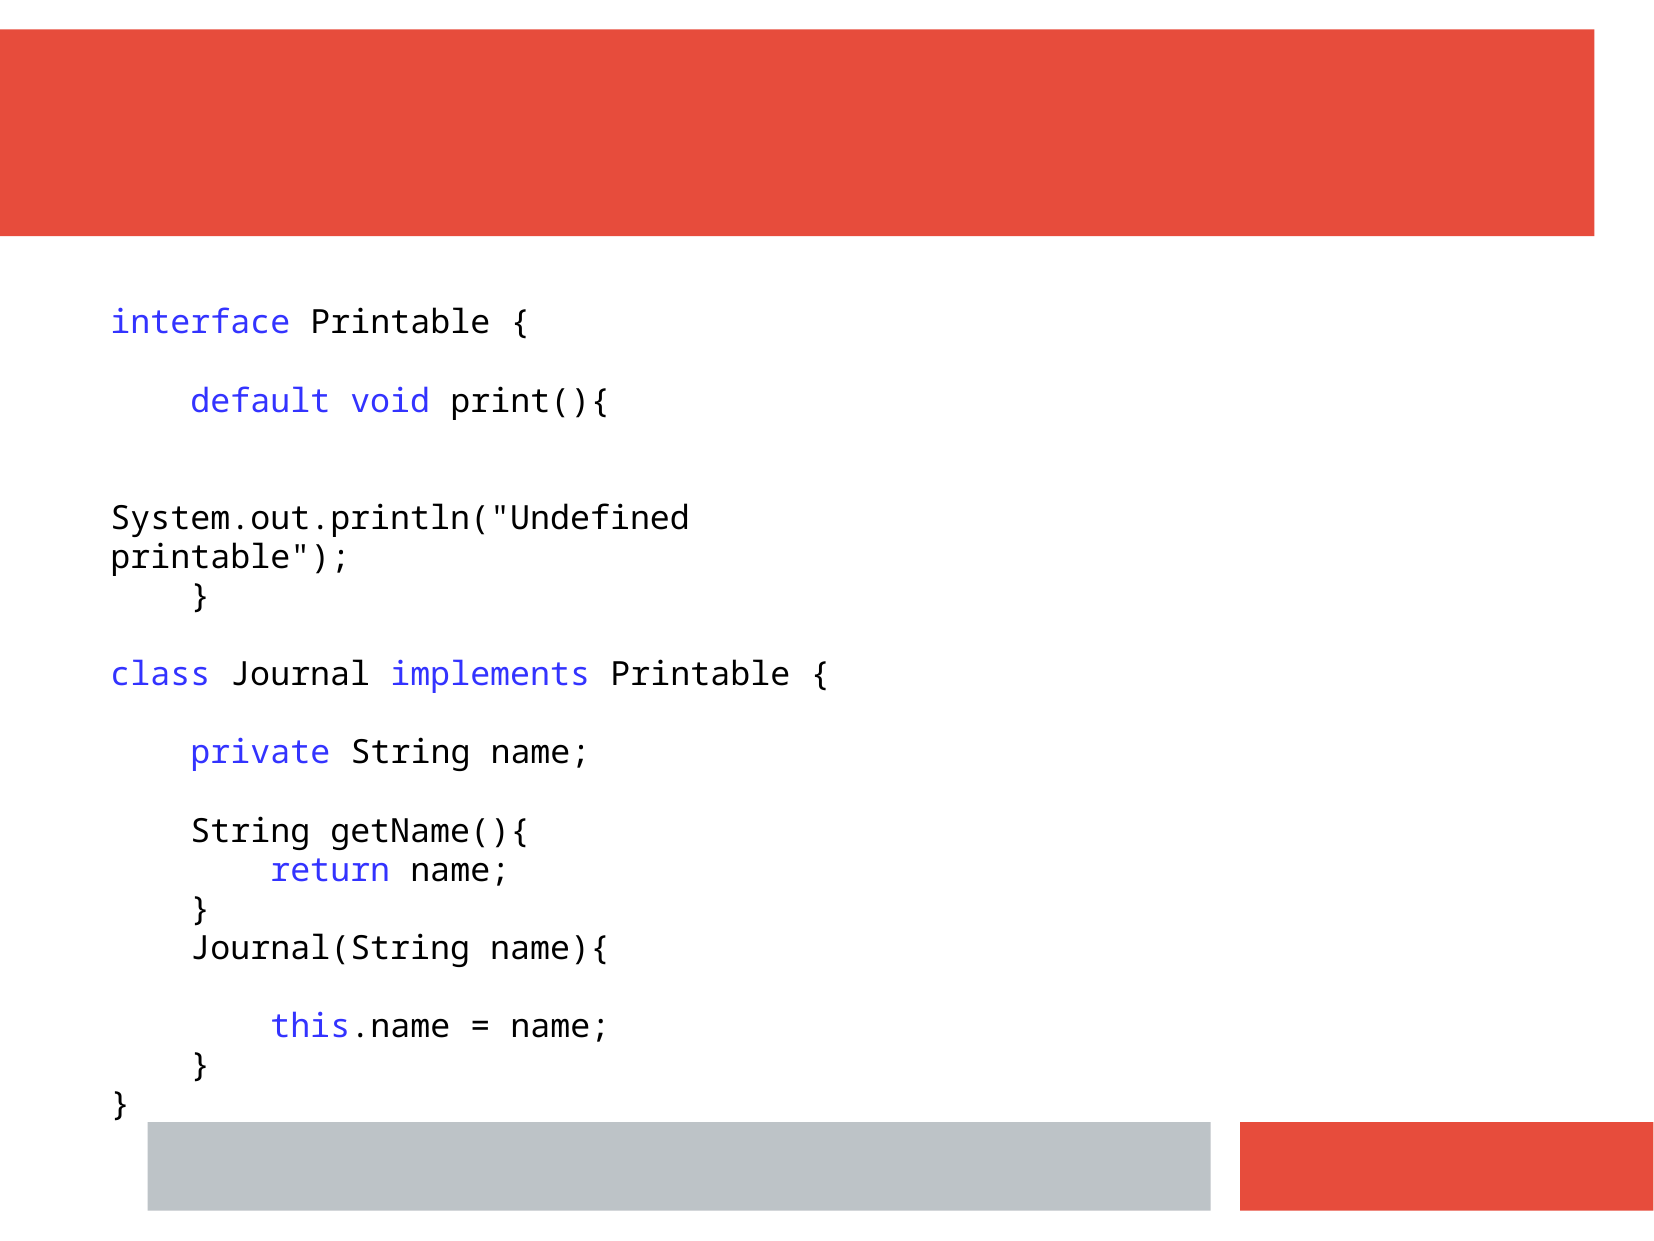

interface Printable {
 default void print(){
 System.out.println("Undefined printable");
 }
class Journal implements Printable {
 private String name;
 String getName(){
 return name;
 }
 Journal(String name){
 this.name = name;
 }
}